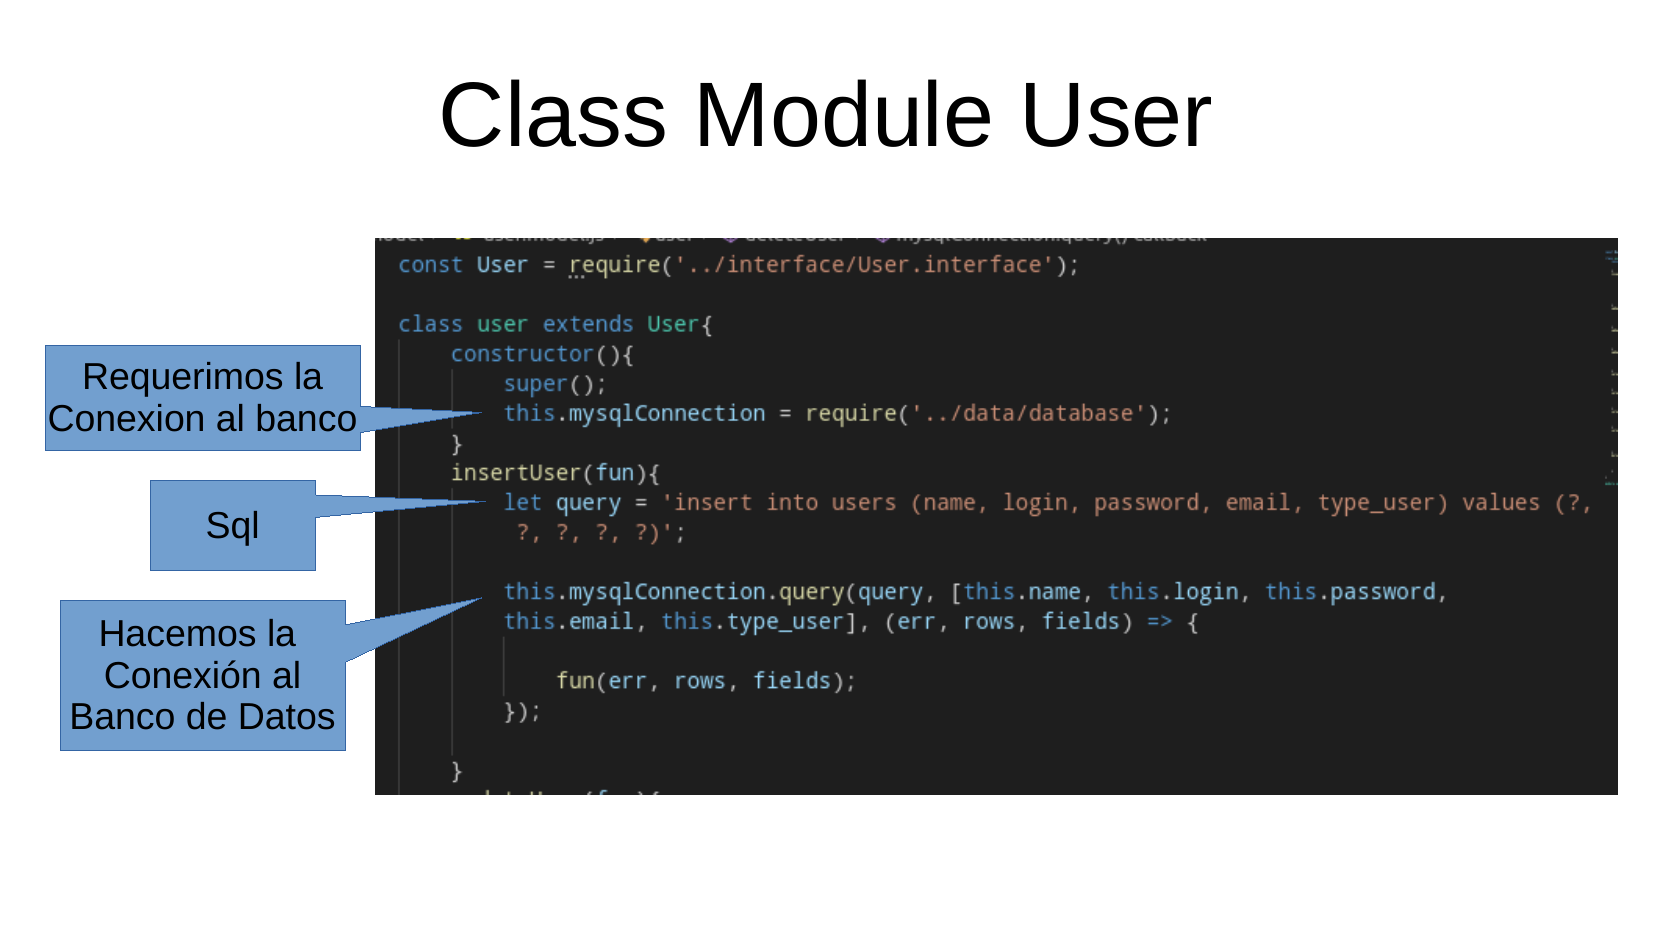

# Class Module User
Requerimos la
Conexion al banco
Sql
Hacemos la
Conexión al
Banco de Datos